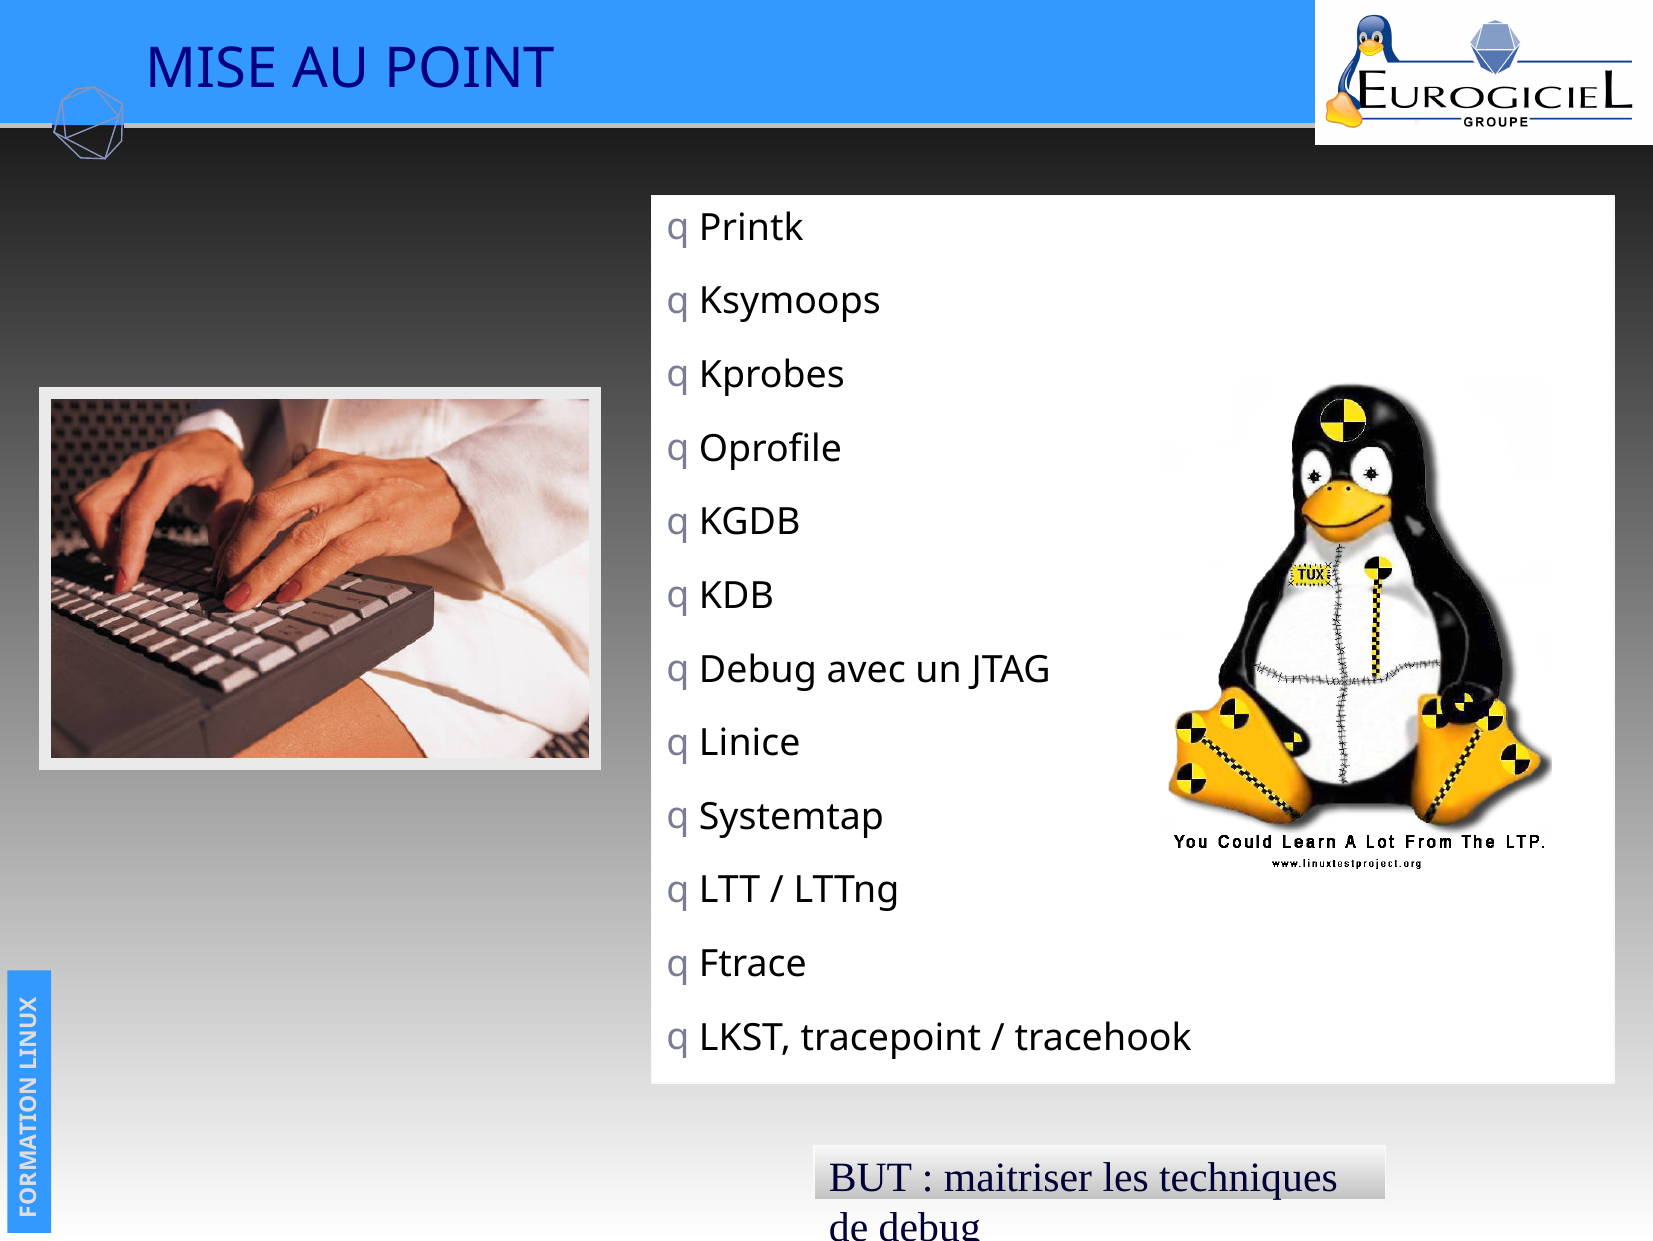

# MISE AU POINT
 Printk
 Ksymoops
 Kprobes
 Oprofile
 KGDB
 KDB
 Debug avec un JTAG
 Linice
 Systemtap
 LTT / LTTng
 Ftrace
 LKST, tracepoint / tracehook
BUT : maitriser les techniques de debug